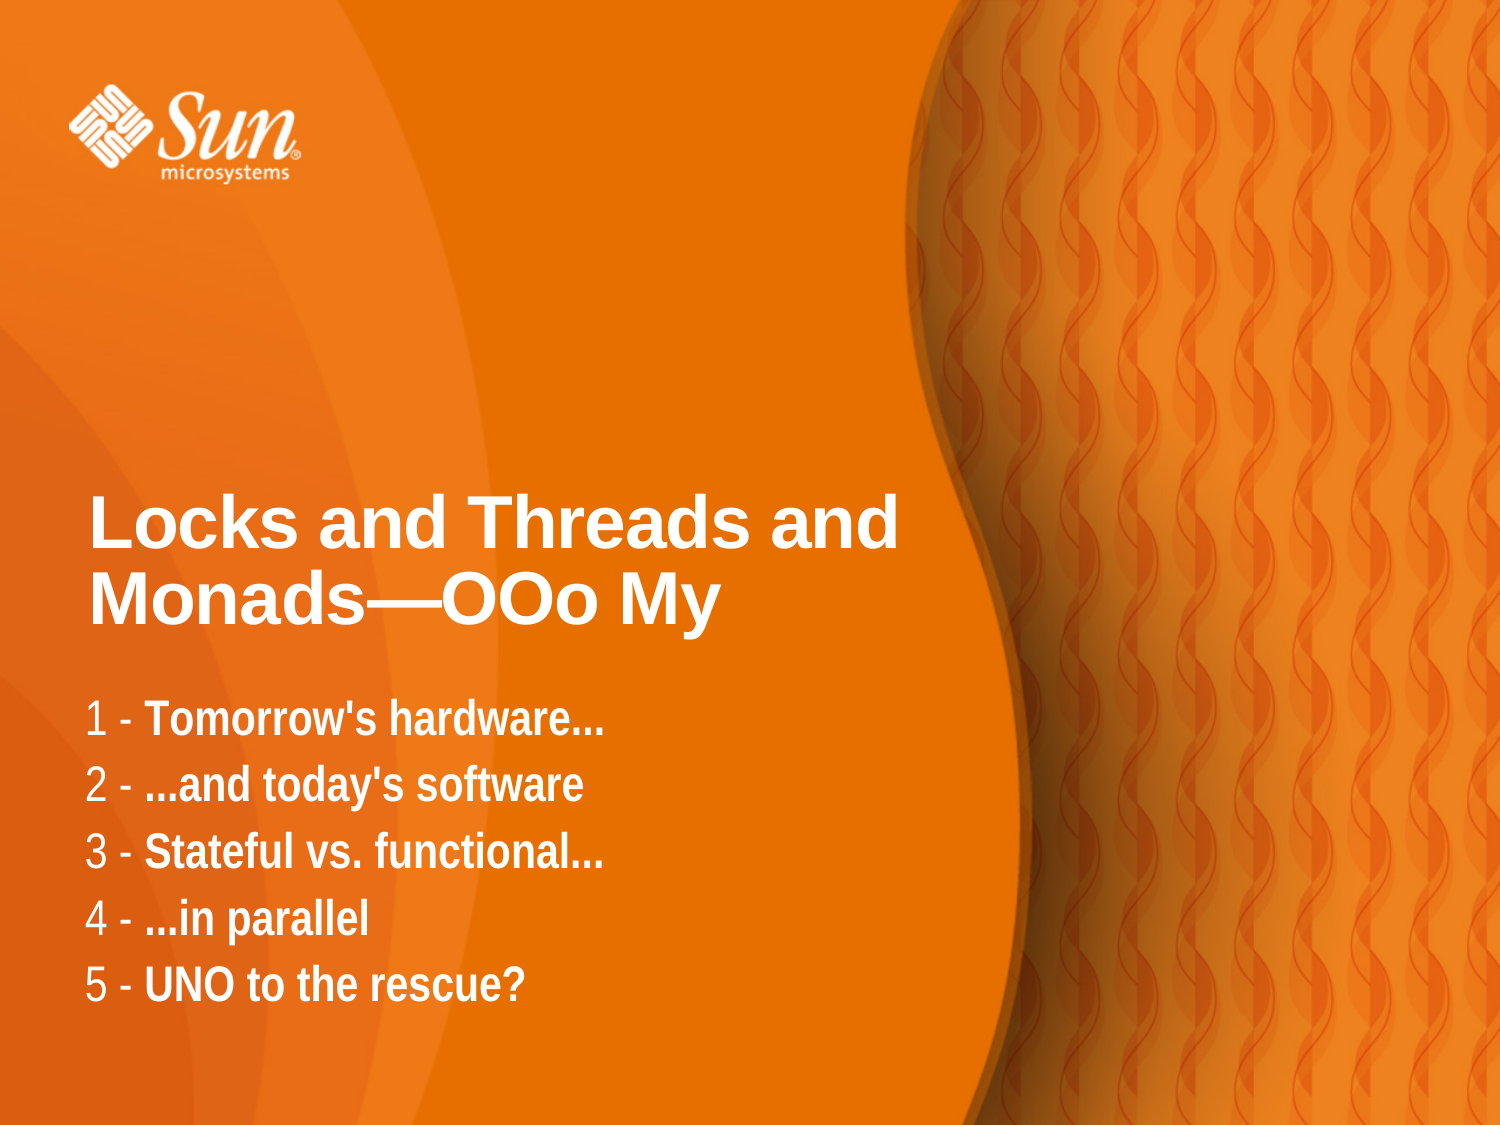

Locks and Threads and Monads—OOo My
# 1 - Tomorrow's hardware...
2 - ...and today's software
3 - Stateful vs. functional...
4 - ...in parallel
5 - UNO to the rescue?